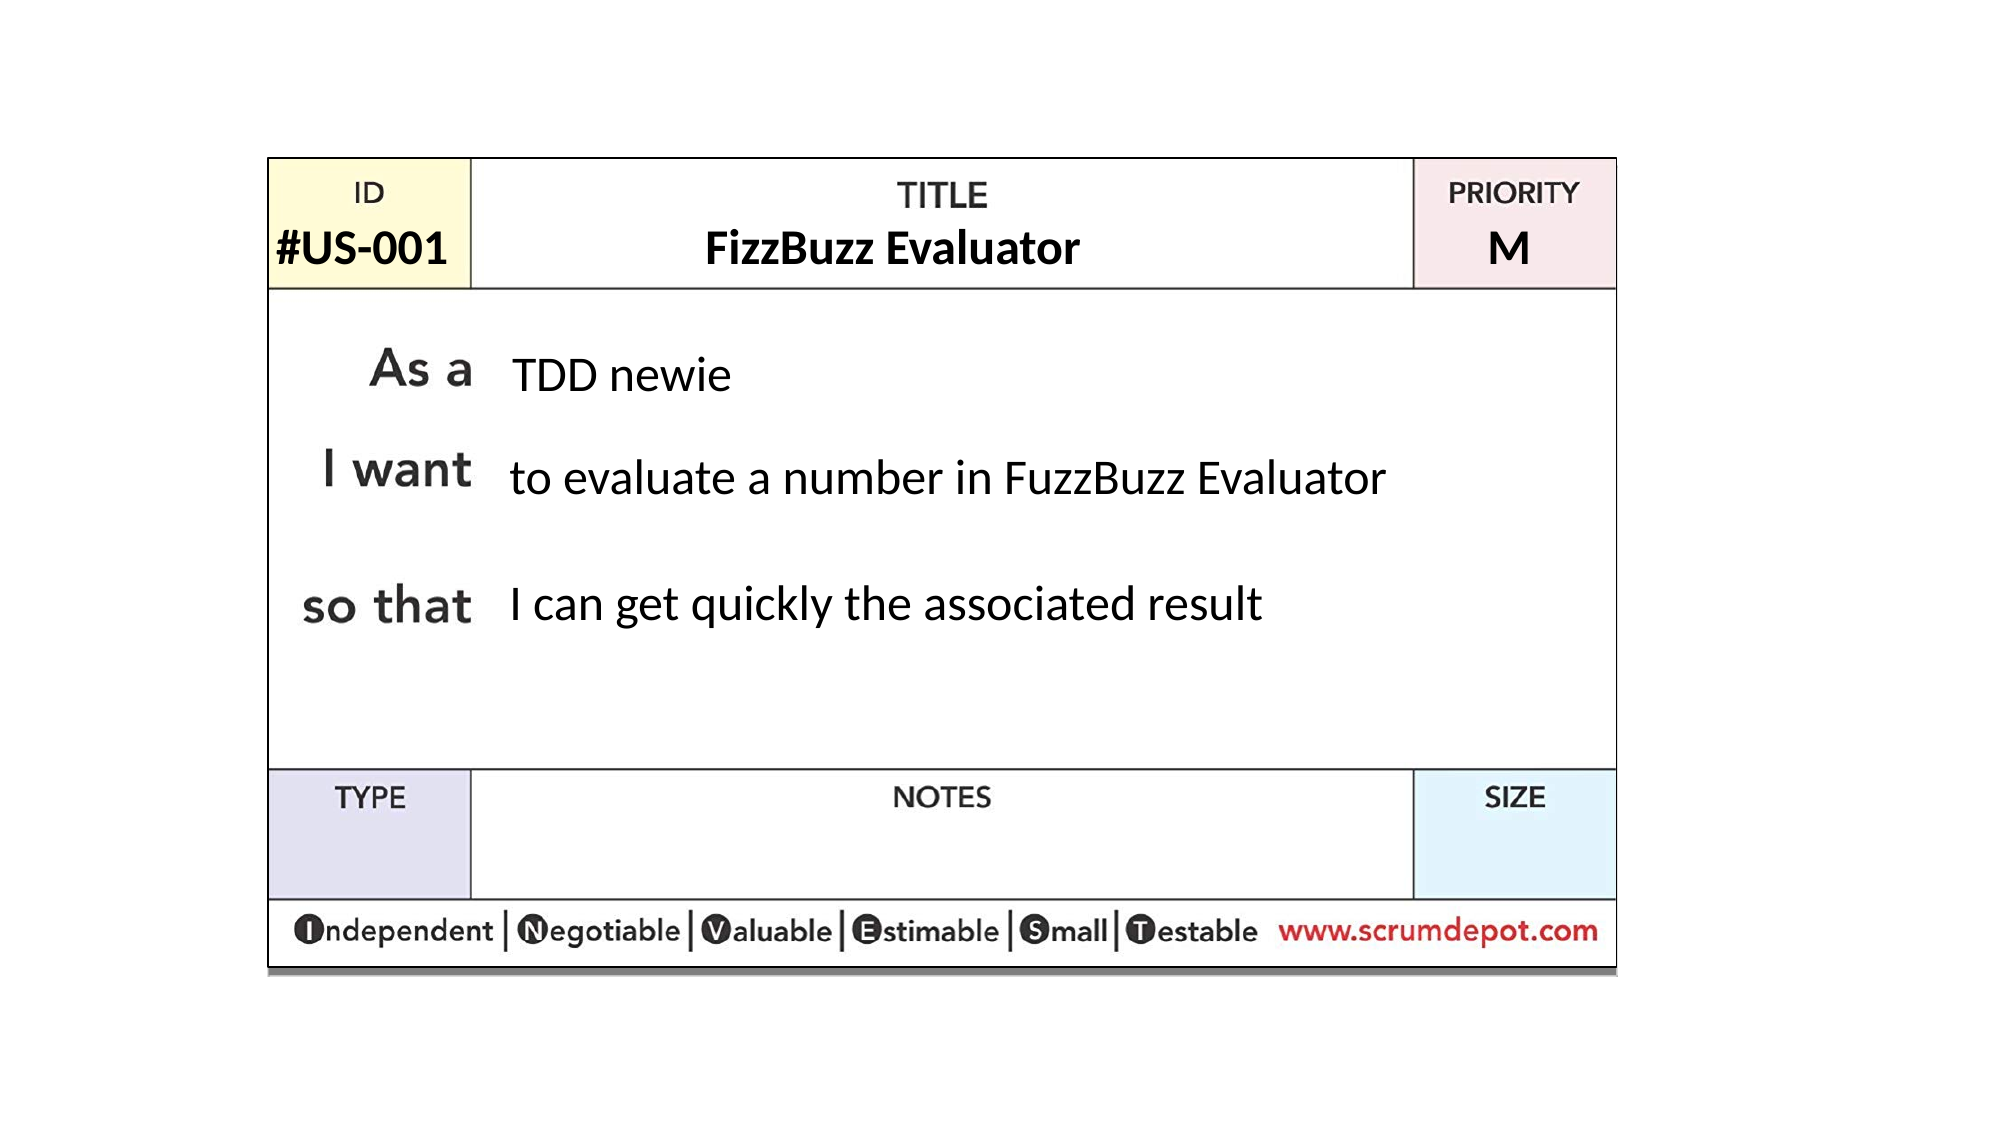

#US-001
FizzBuzz Evaluator
TDD newie
to evaluate a number in FuzzBuzz Evaluator
I can get quickly the associated result
M